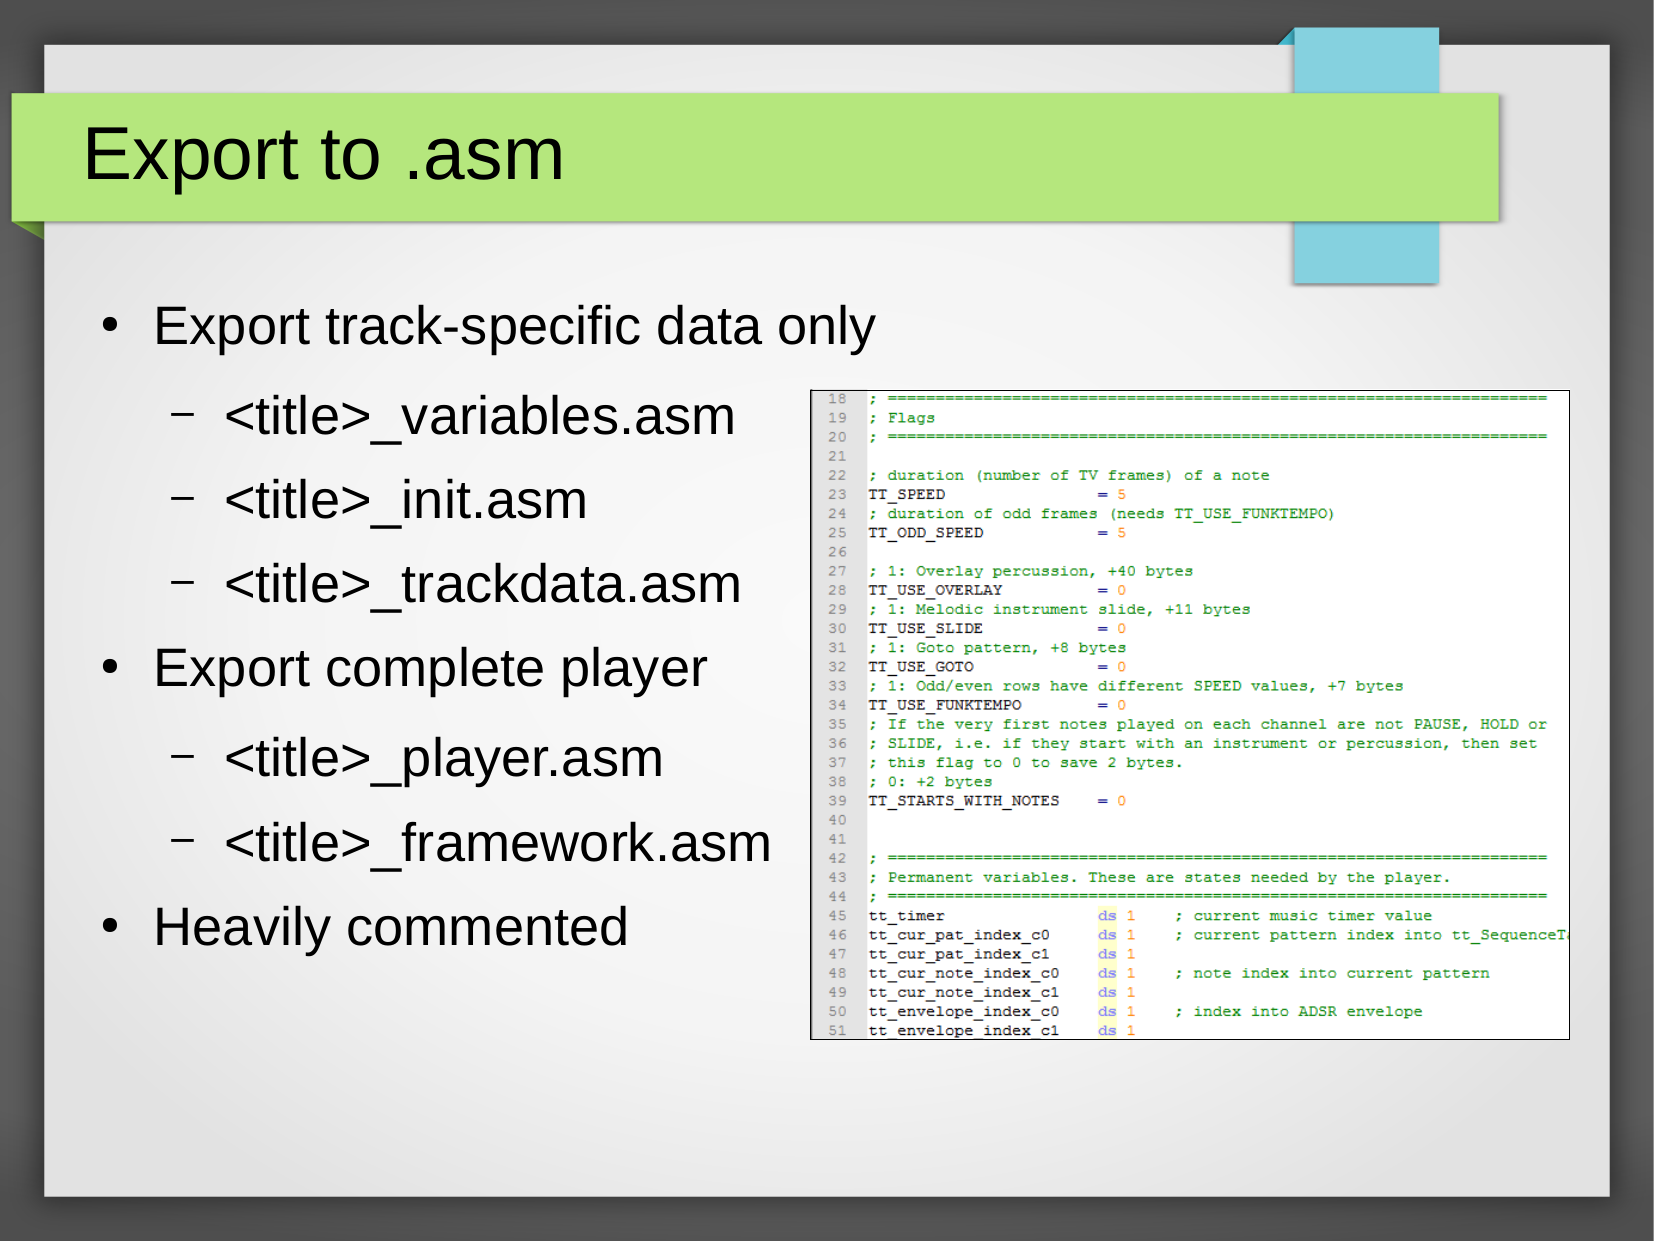

# Export to .asm
Export track-specific data only
<title>_variables.asm
<title>_init.asm
<title>_trackdata.asm
Export complete player
<title>_player.asm
<title>_framework.asm
Heavily commented